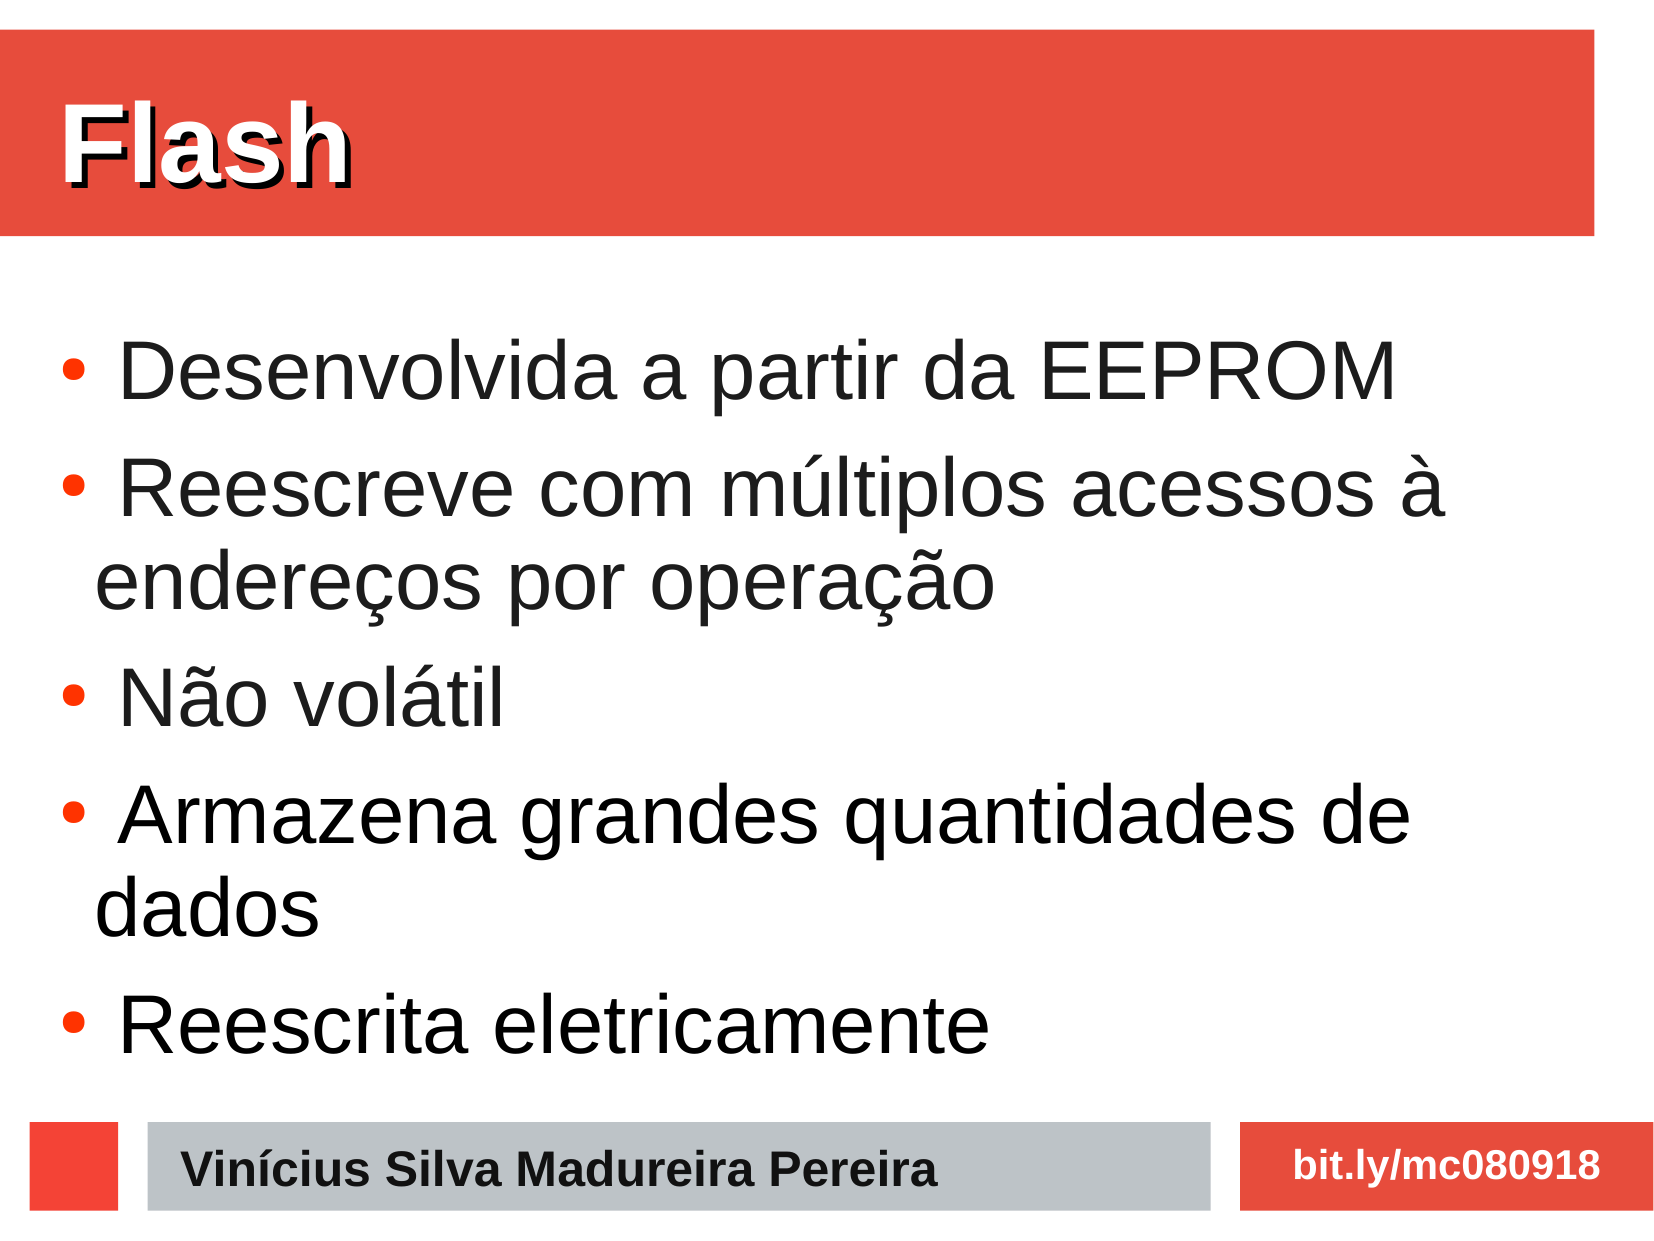

# Flash
 Desenvolvida a partir da EEPROM
 Reescreve com múltiplos acessos à endereços por operação
 Não volátil
 Armazena grandes quantidades de dados
 Reescrita eletricamente
Vinícius Silva Madureira Pereira
bit.ly/mc080918